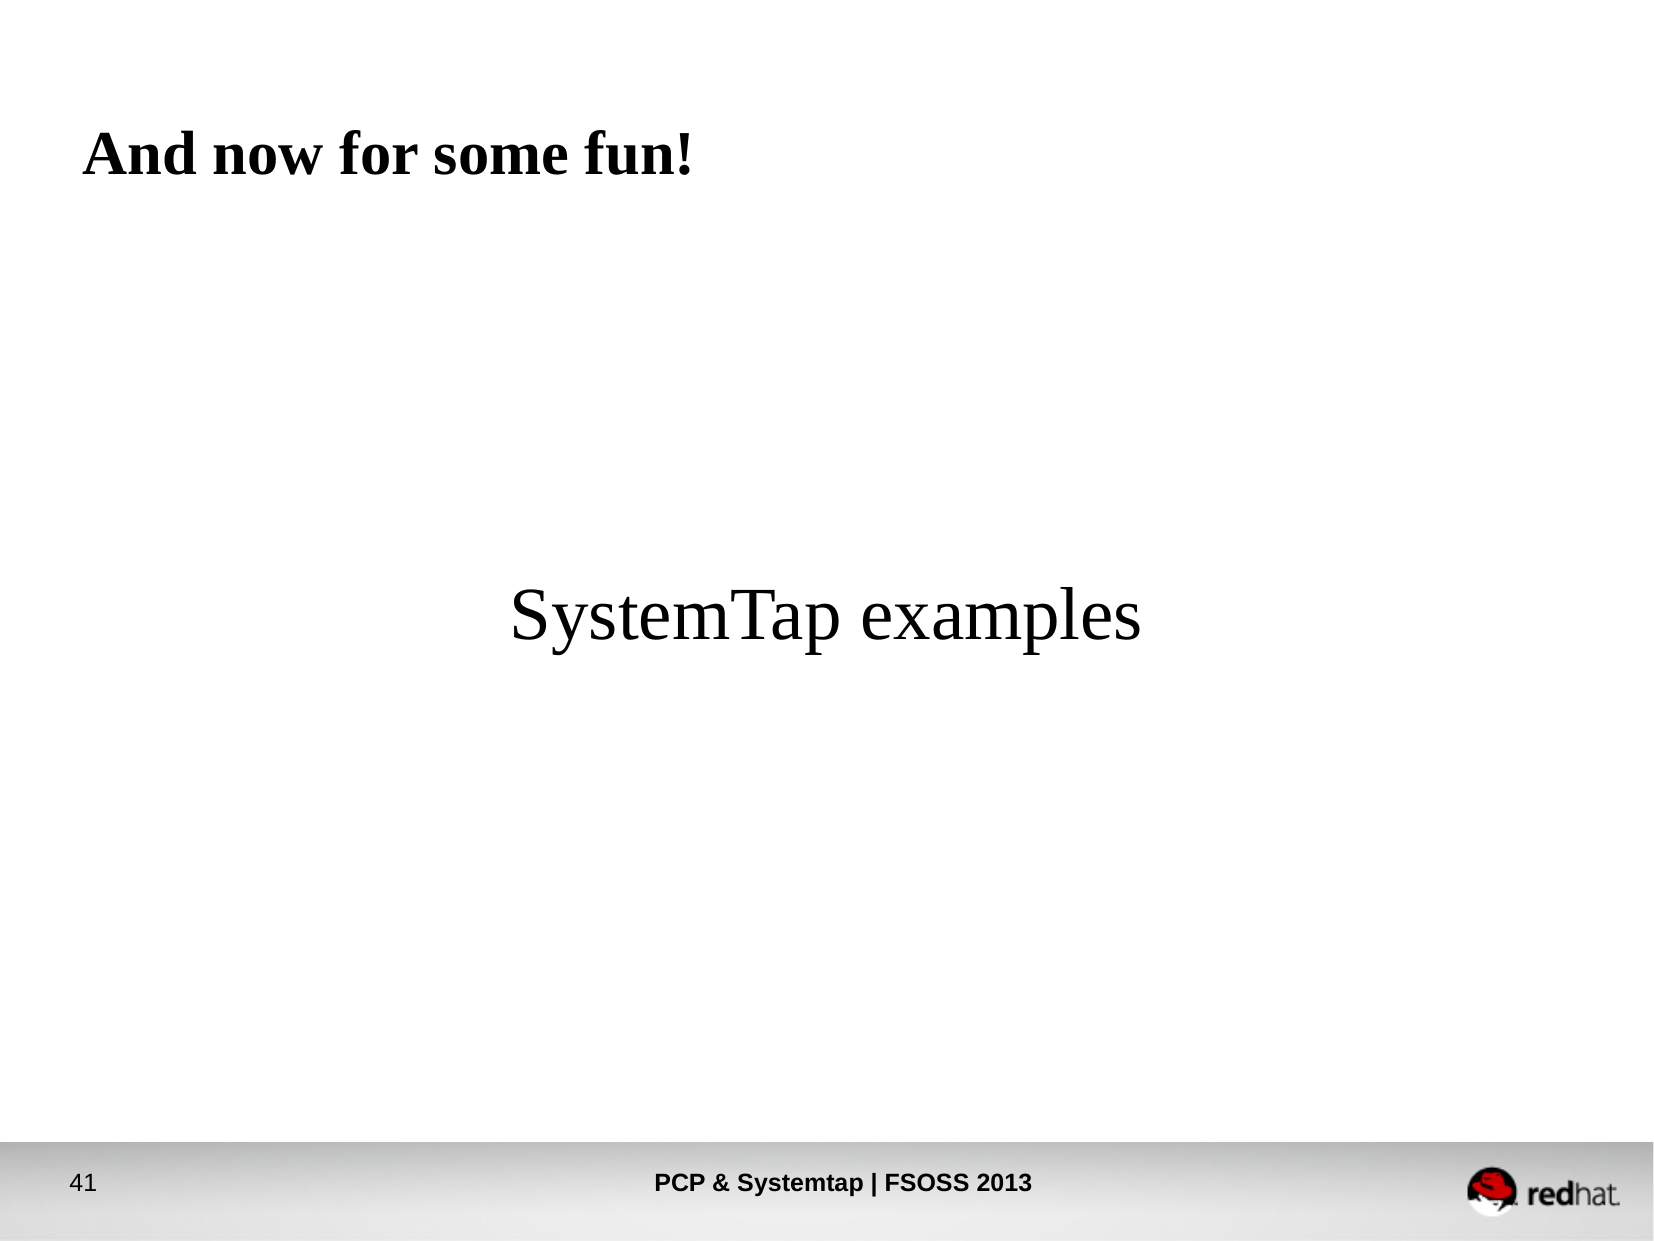

# And now for some fun!
SystemTap examples